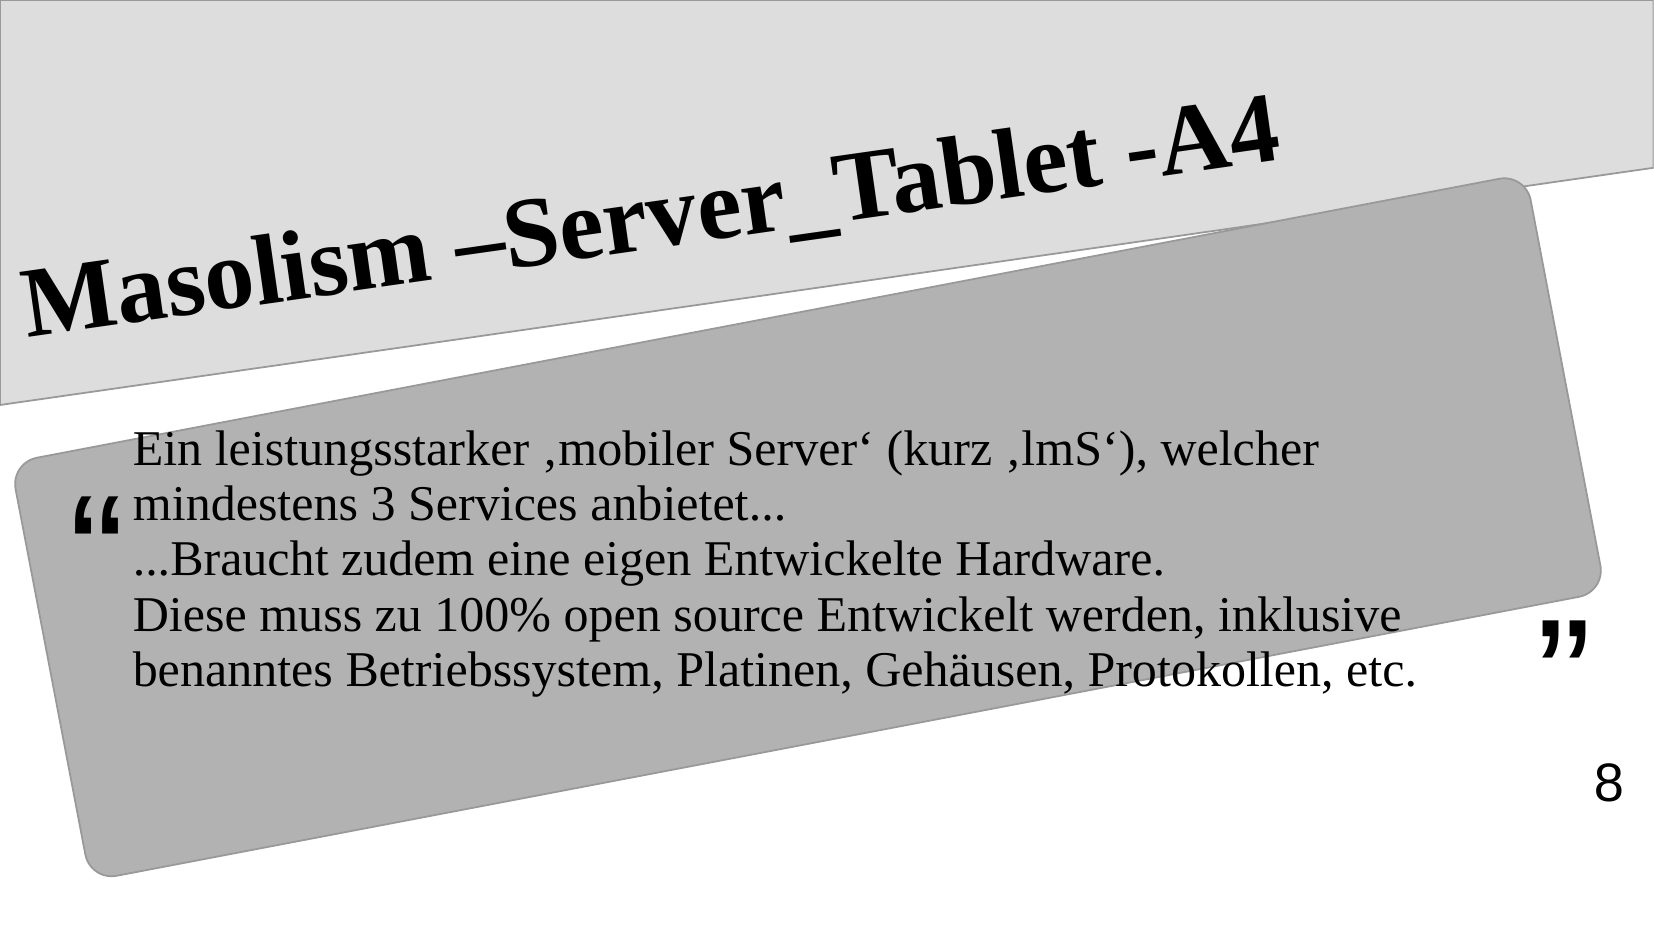

# Masolism –Server_Tablet -A4
Ein leistungsstarker ‚mobiler Server‘ (kurz ‚lmS‘), welcher mindestens 3 Services anbietet...
...Braucht zudem eine eigen Entwickelte Hardware.
Diese muss zu 100% open source Entwickelt werden, inklusive benanntes Betriebssystem, Platinen, Gehäusen, Protokollen, etc.
8